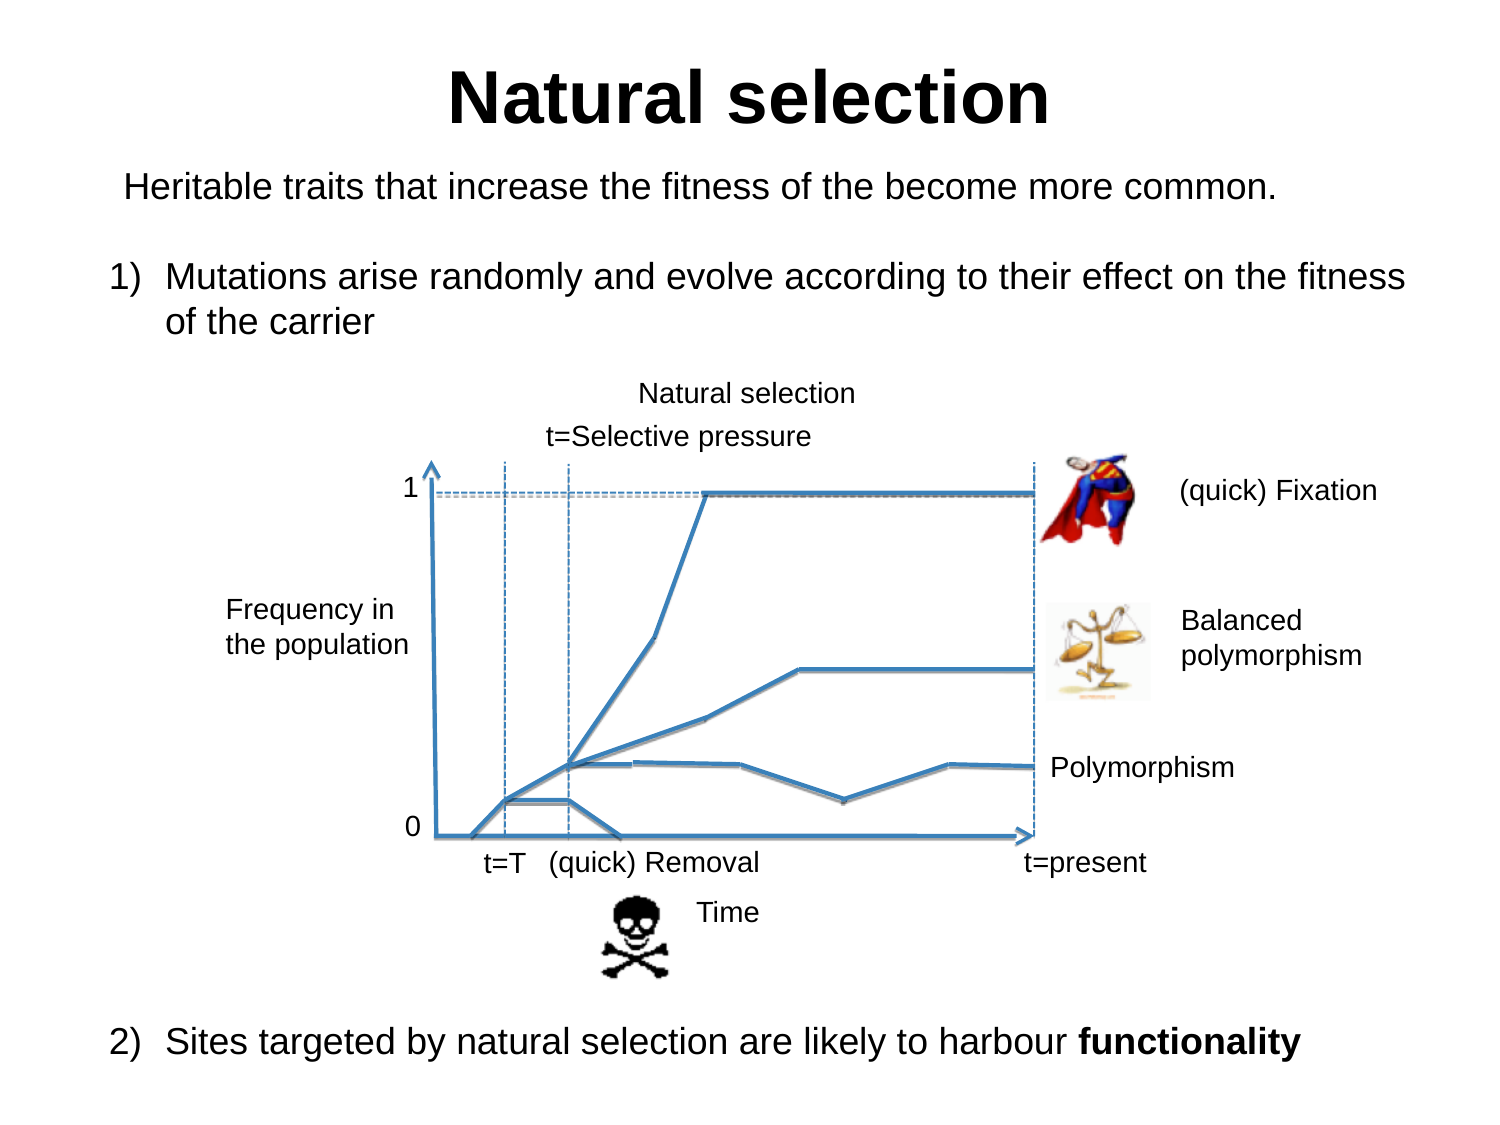

# Natural selection
Heritable traits that increase the fitness of the become more common.
Mutations arise randomly and evolve according to their effect on the fitness of the carrier
Sites targeted by natural selection are likely to harbour functionality
Natural selection
t=Selective pressure
1
(quick) Fixation
Frequency in the population
Balanced
polymorphism
Polymorphism
0
(quick) Removal
t=present
t=T
Time